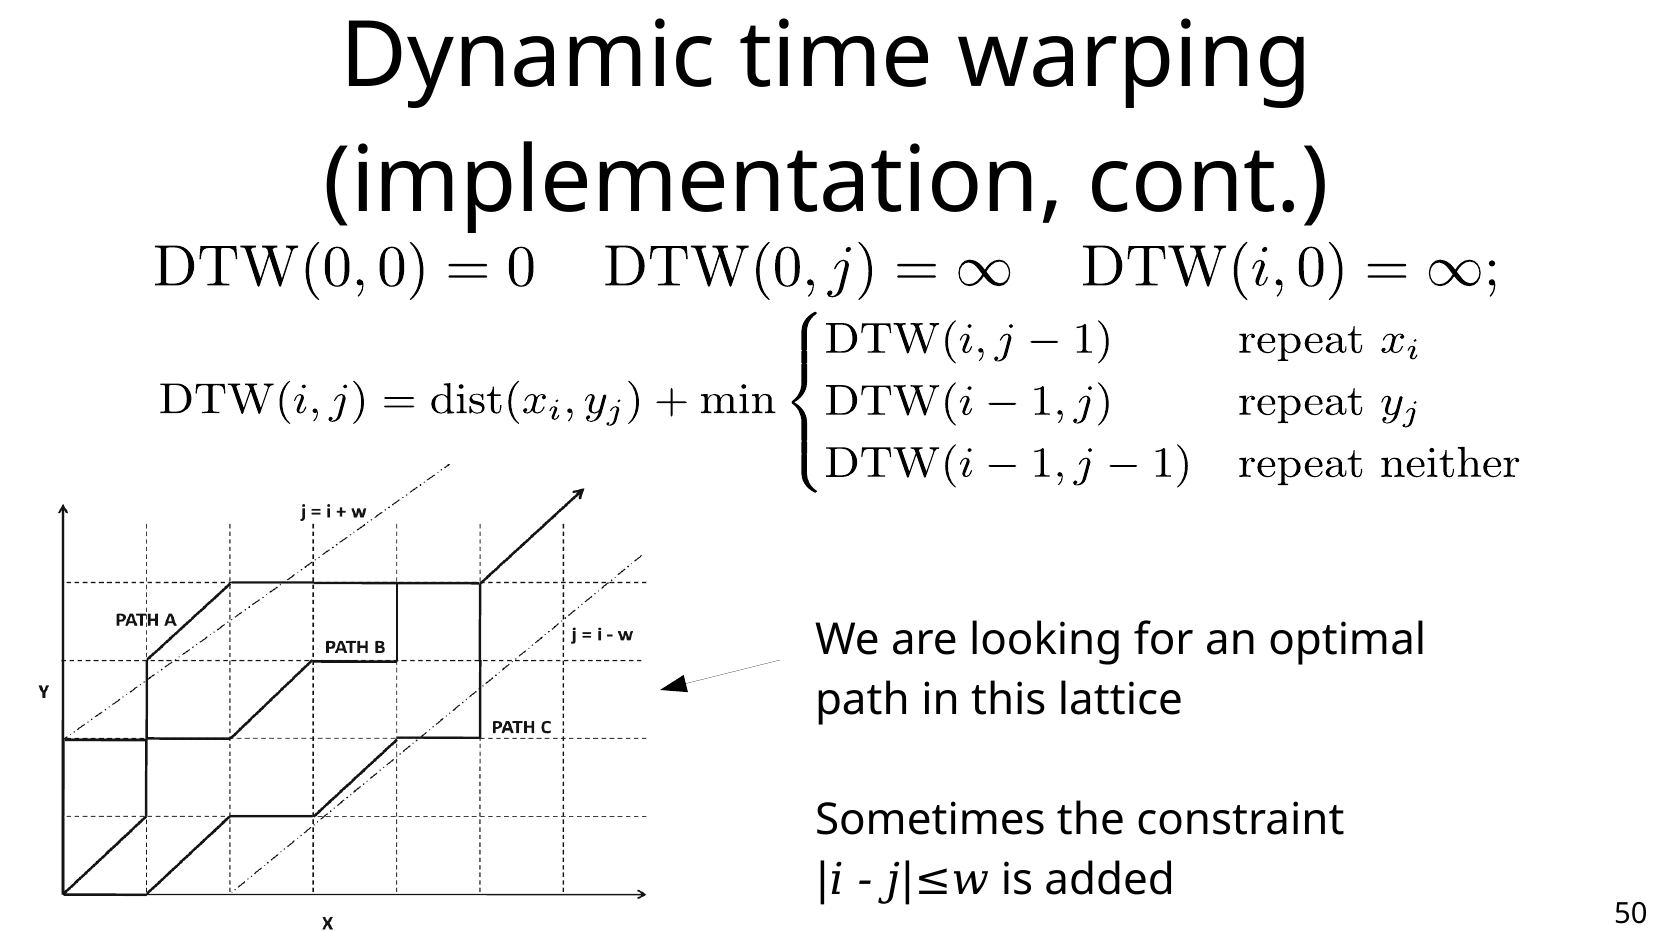

# Dynamic time warping (implementation, cont.)
We are looking for an optimal path in this lattice
Sometimes the constraint
|i - j|≤w is added
50